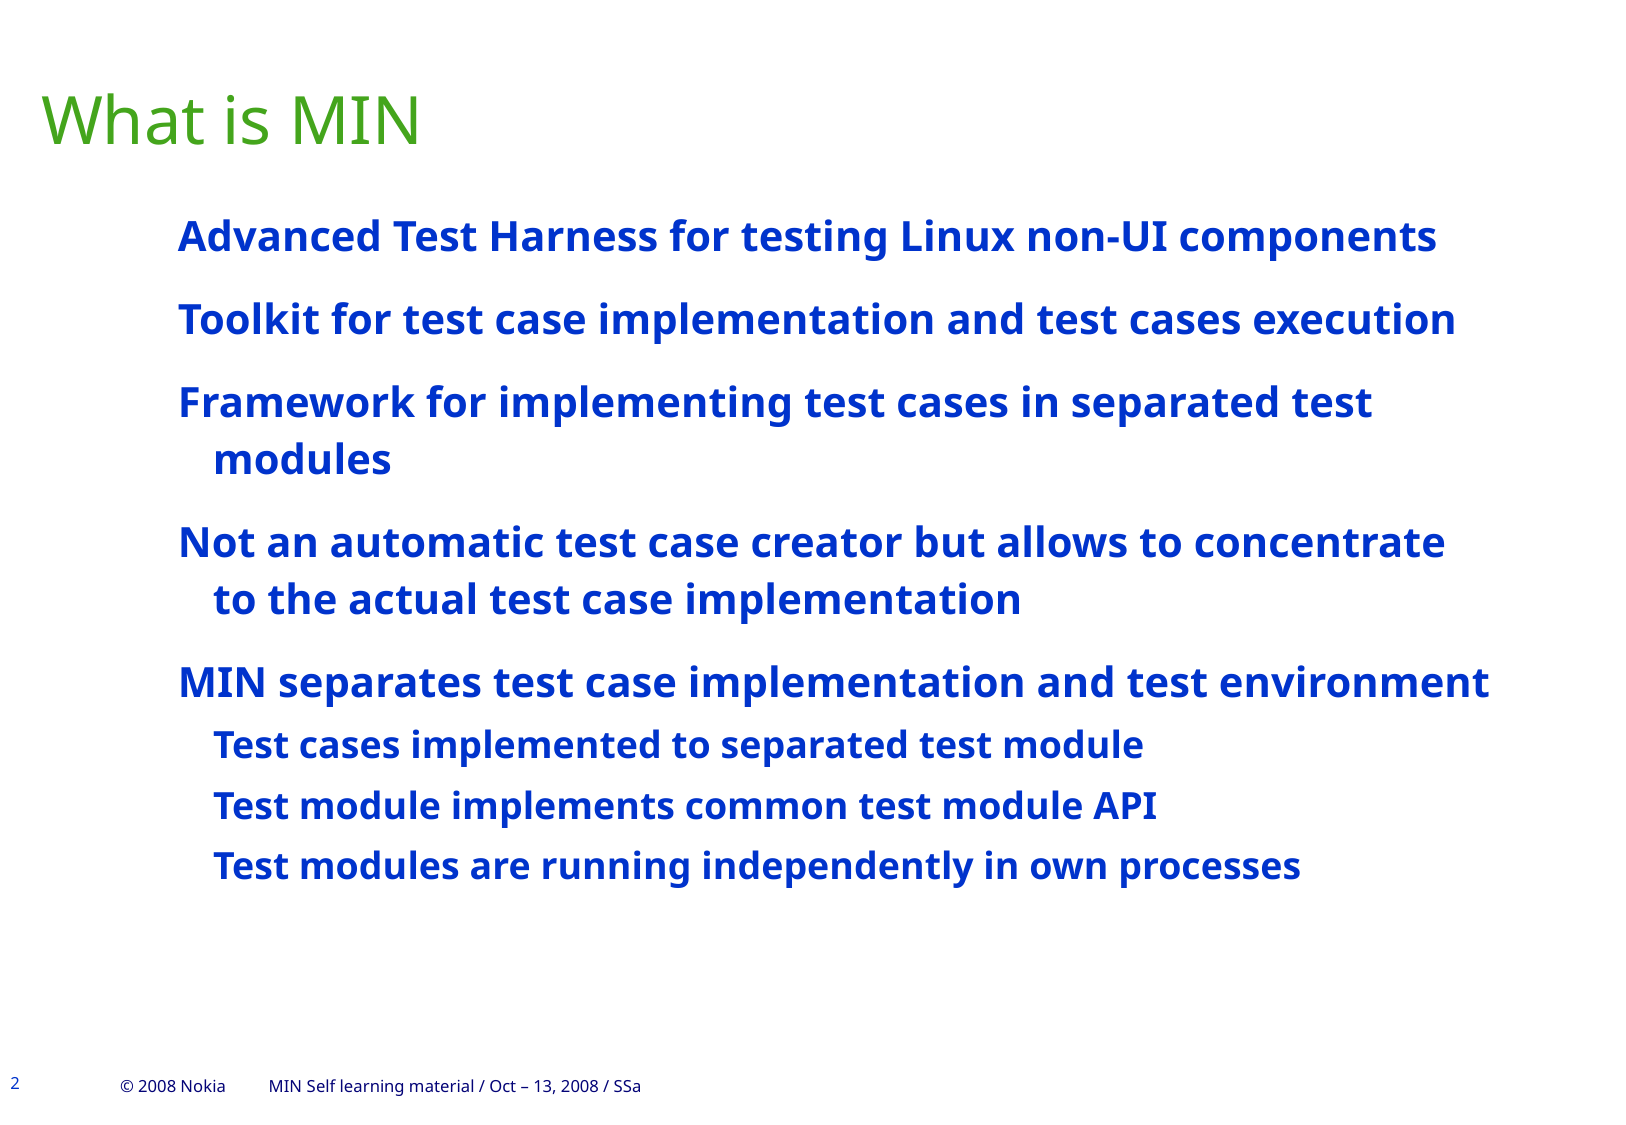

# What is MIN
Advanced Test Harness for testing Linux non-UI components
Toolkit for test case implementation and test cases execution
Framework for implementing test cases in separated test modules
Not an automatic test case creator but allows to concentrate to the actual test case implementation
MIN separates test case implementation and test environment
Test cases implemented to separated test module
Test module implements common test module API
Test modules are running independently in own processes